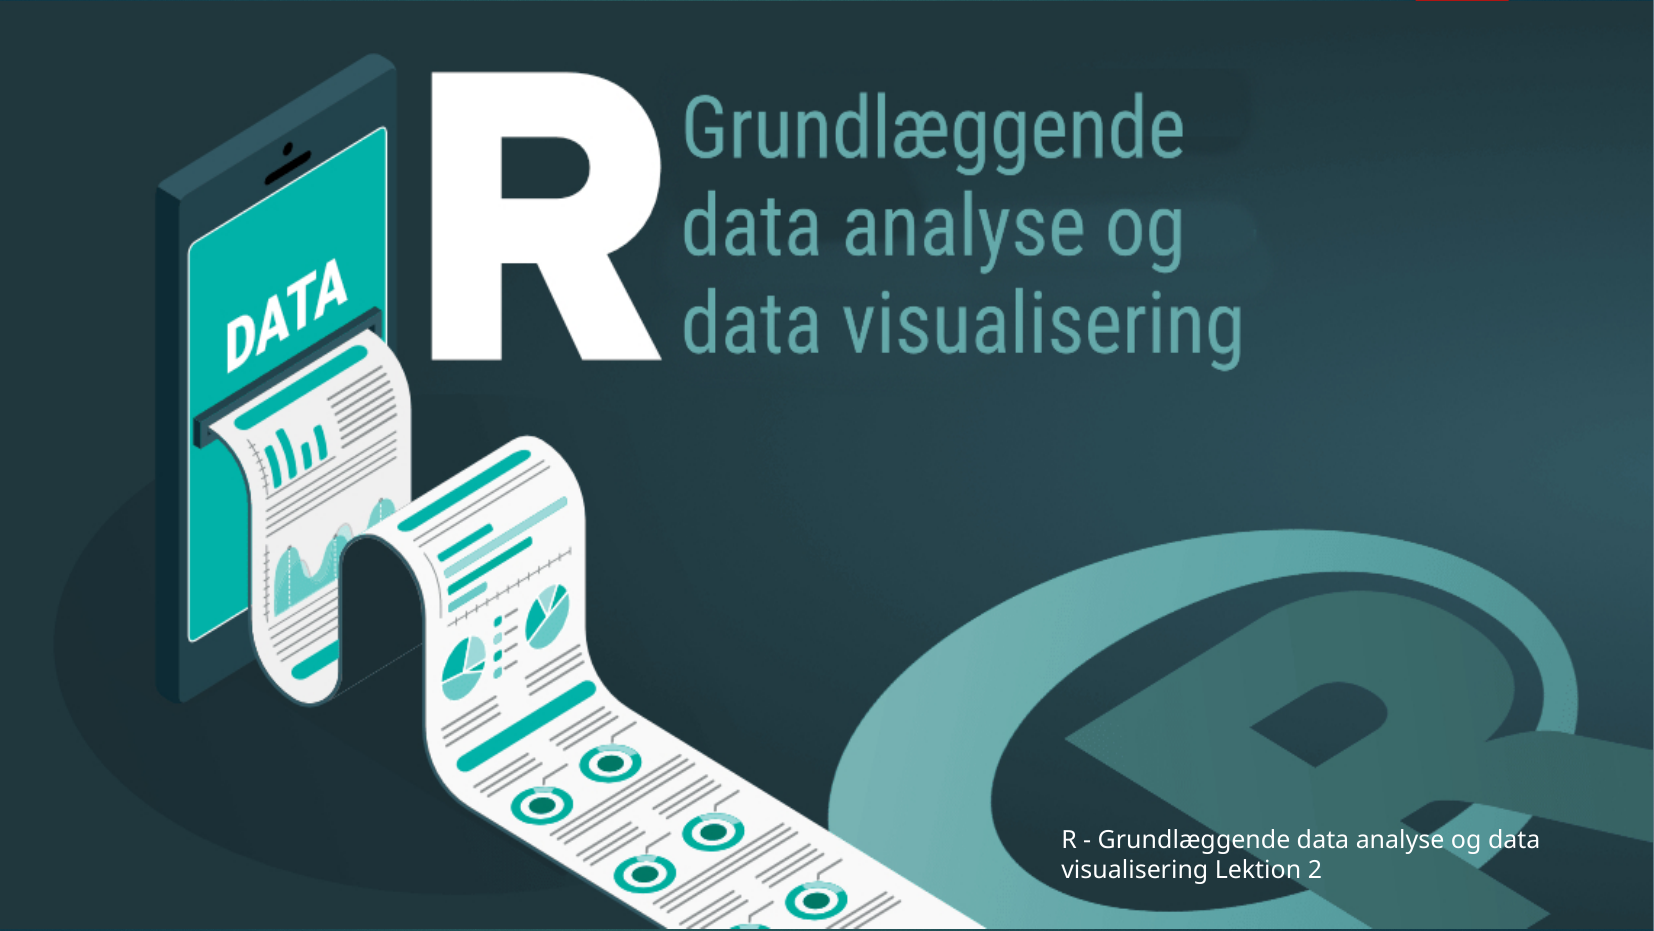

#
R - Grundlæggende data analyse og data visualisering Lektion 2